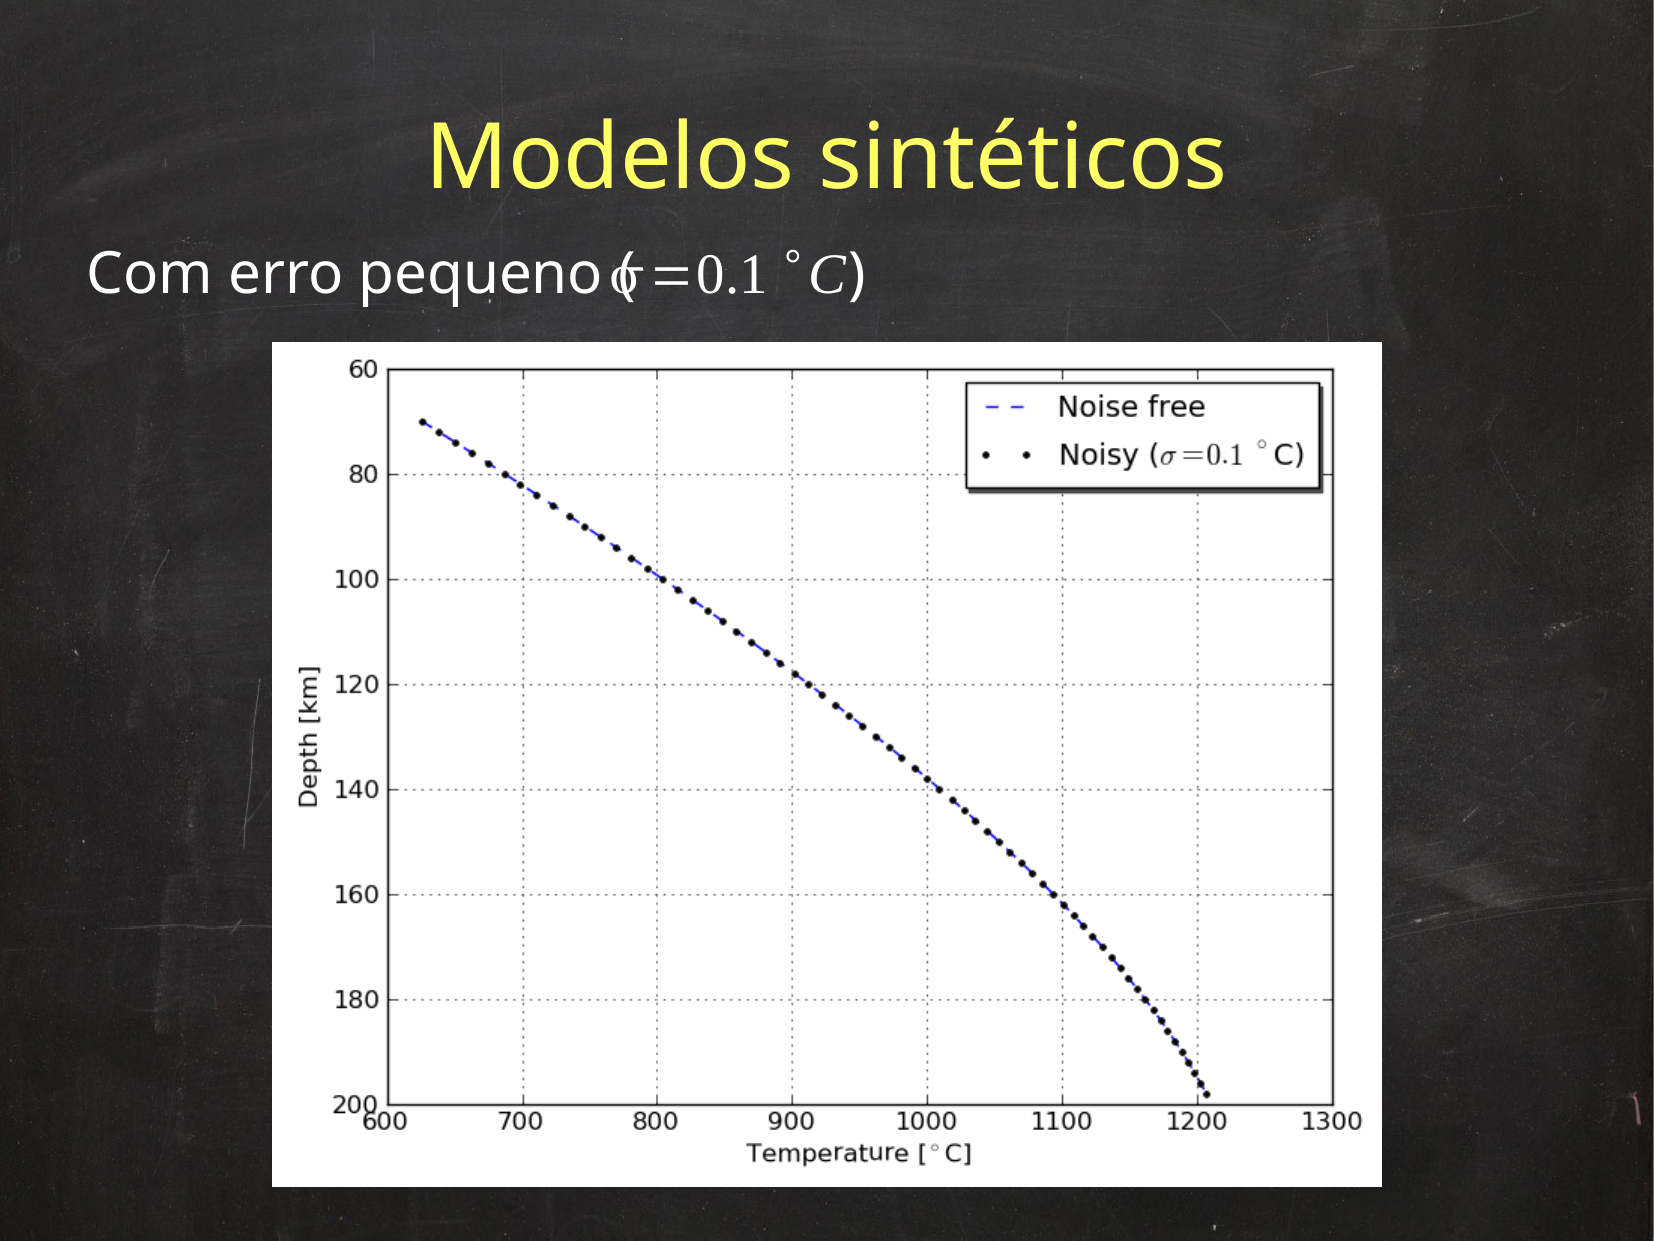

# Modelos sintéticos
Com erro pequeno ( )